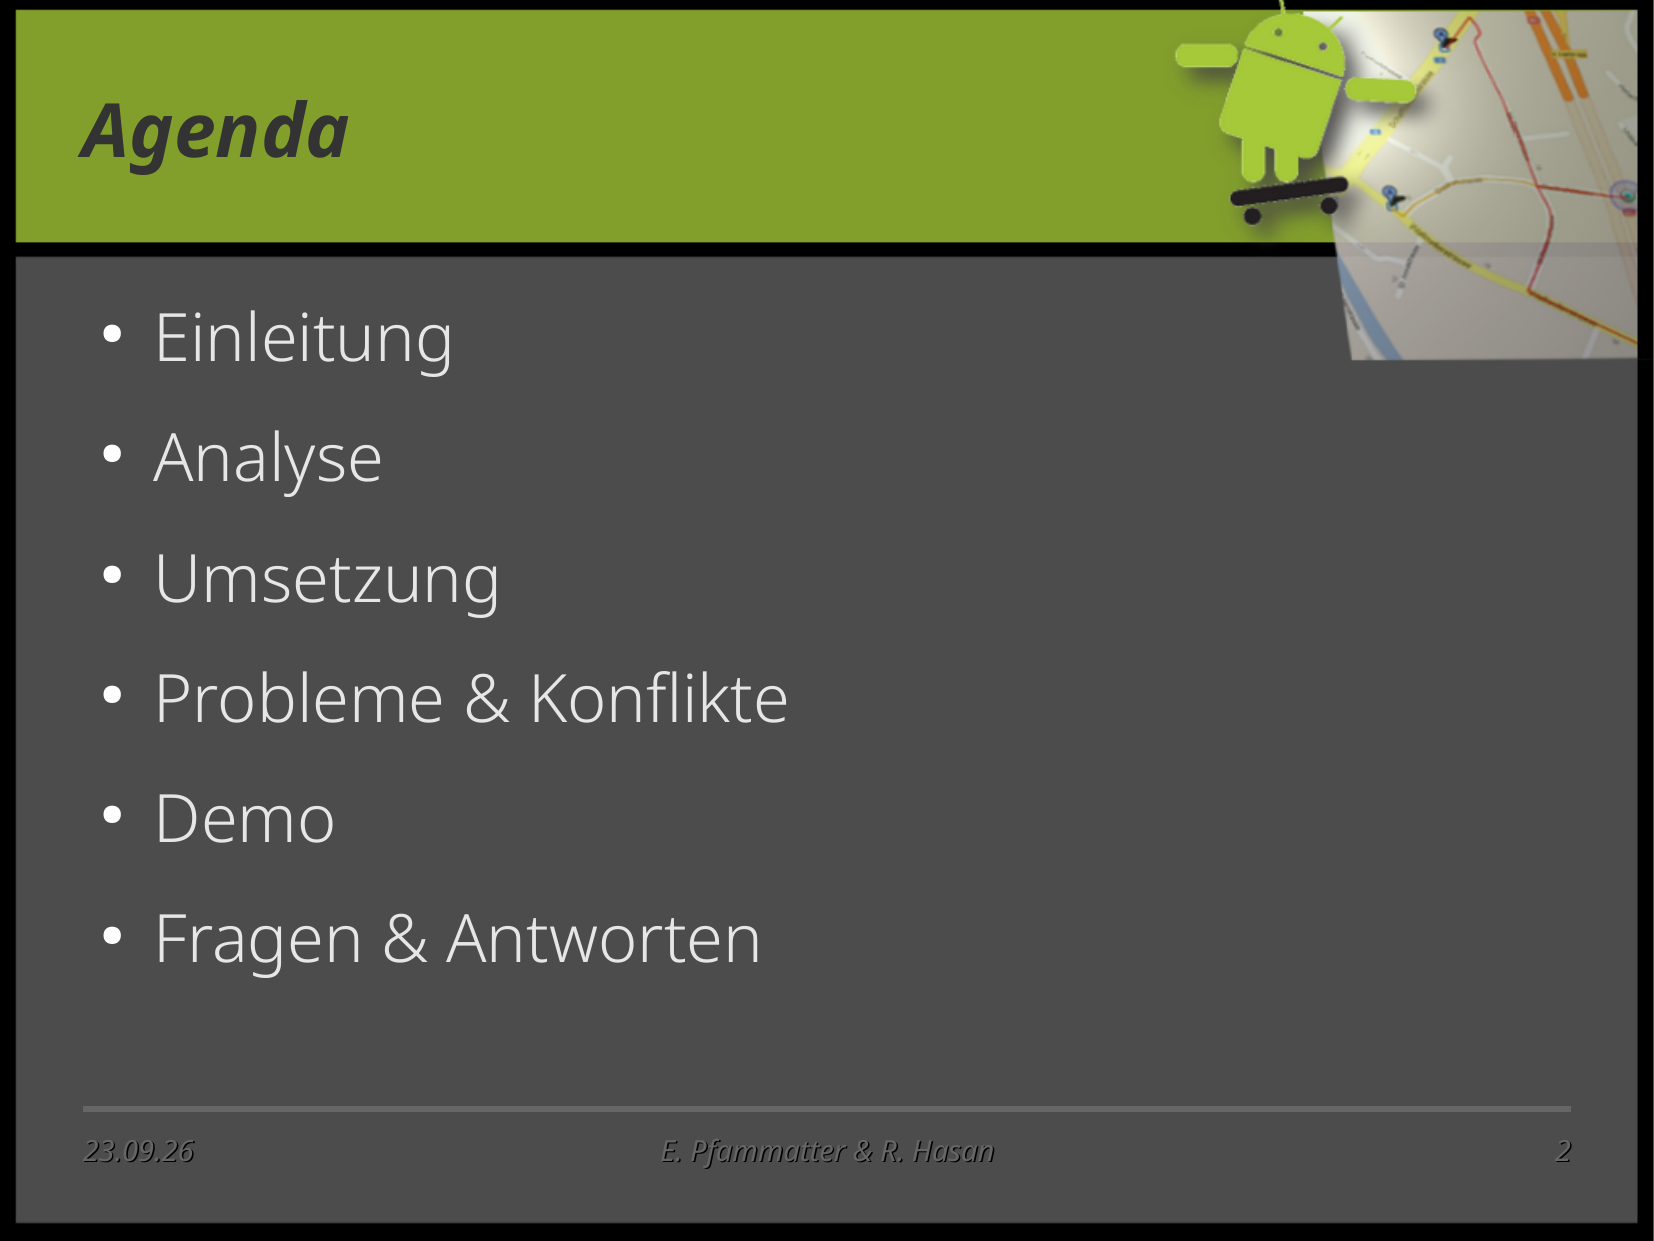

# Agenda
Einleitung
Analyse
Umsetzung
Probleme & Konflikte
Demo
Fragen & Antworten
E. Pfammatter & R. Hasan
2